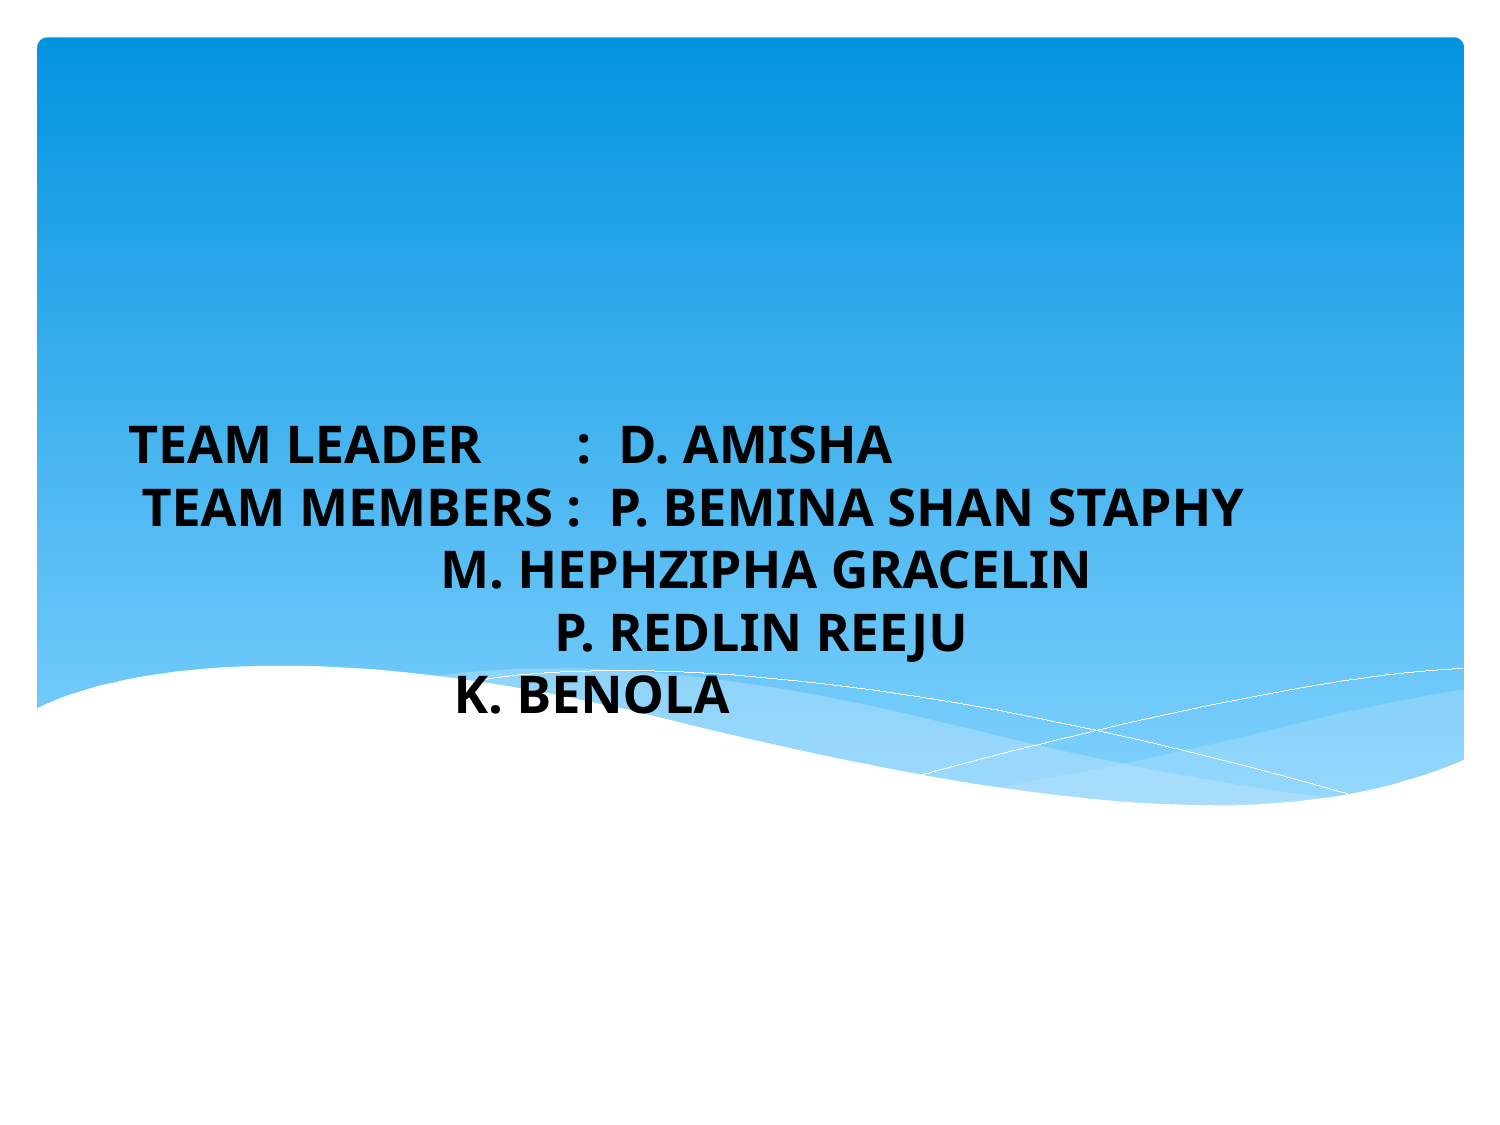

# TEAM LEADER : D. AMISHA TEAM MEMBERS : P. BEMINA SHAN STAPHY M. HEPHZIPHA GRACELIN P. REDLIN REEJU K. BENOLA